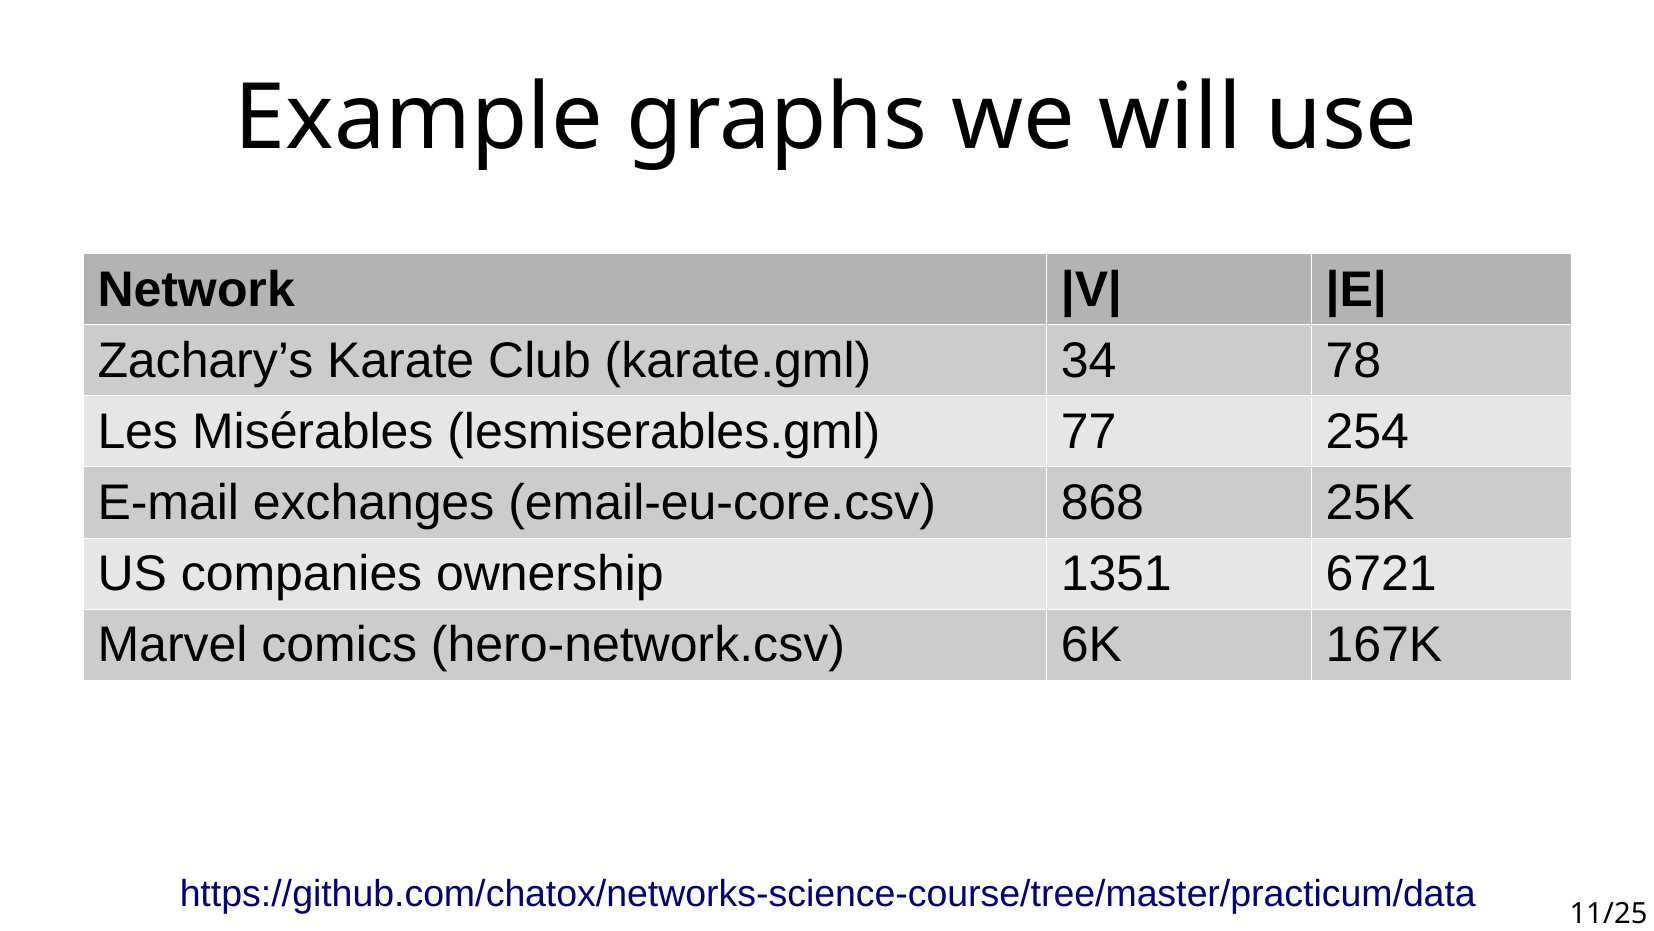

# Example graphs we will use
| Network | |V| | |E| |
| --- | --- | --- |
| Zachary’s Karate Club (karate.gml) | 34 | 78 |
| Les Misérables (lesmiserables.gml) | 77 | 254 |
| E-mail exchanges (email-eu-core.csv) | 868 | 25K |
| US companies ownership | 1351 | 6721 |
| Marvel comics (hero-network.csv) | 6K | 167K |
https://github.com/chatox/networks-science-course/tree/master/practicum/data
11